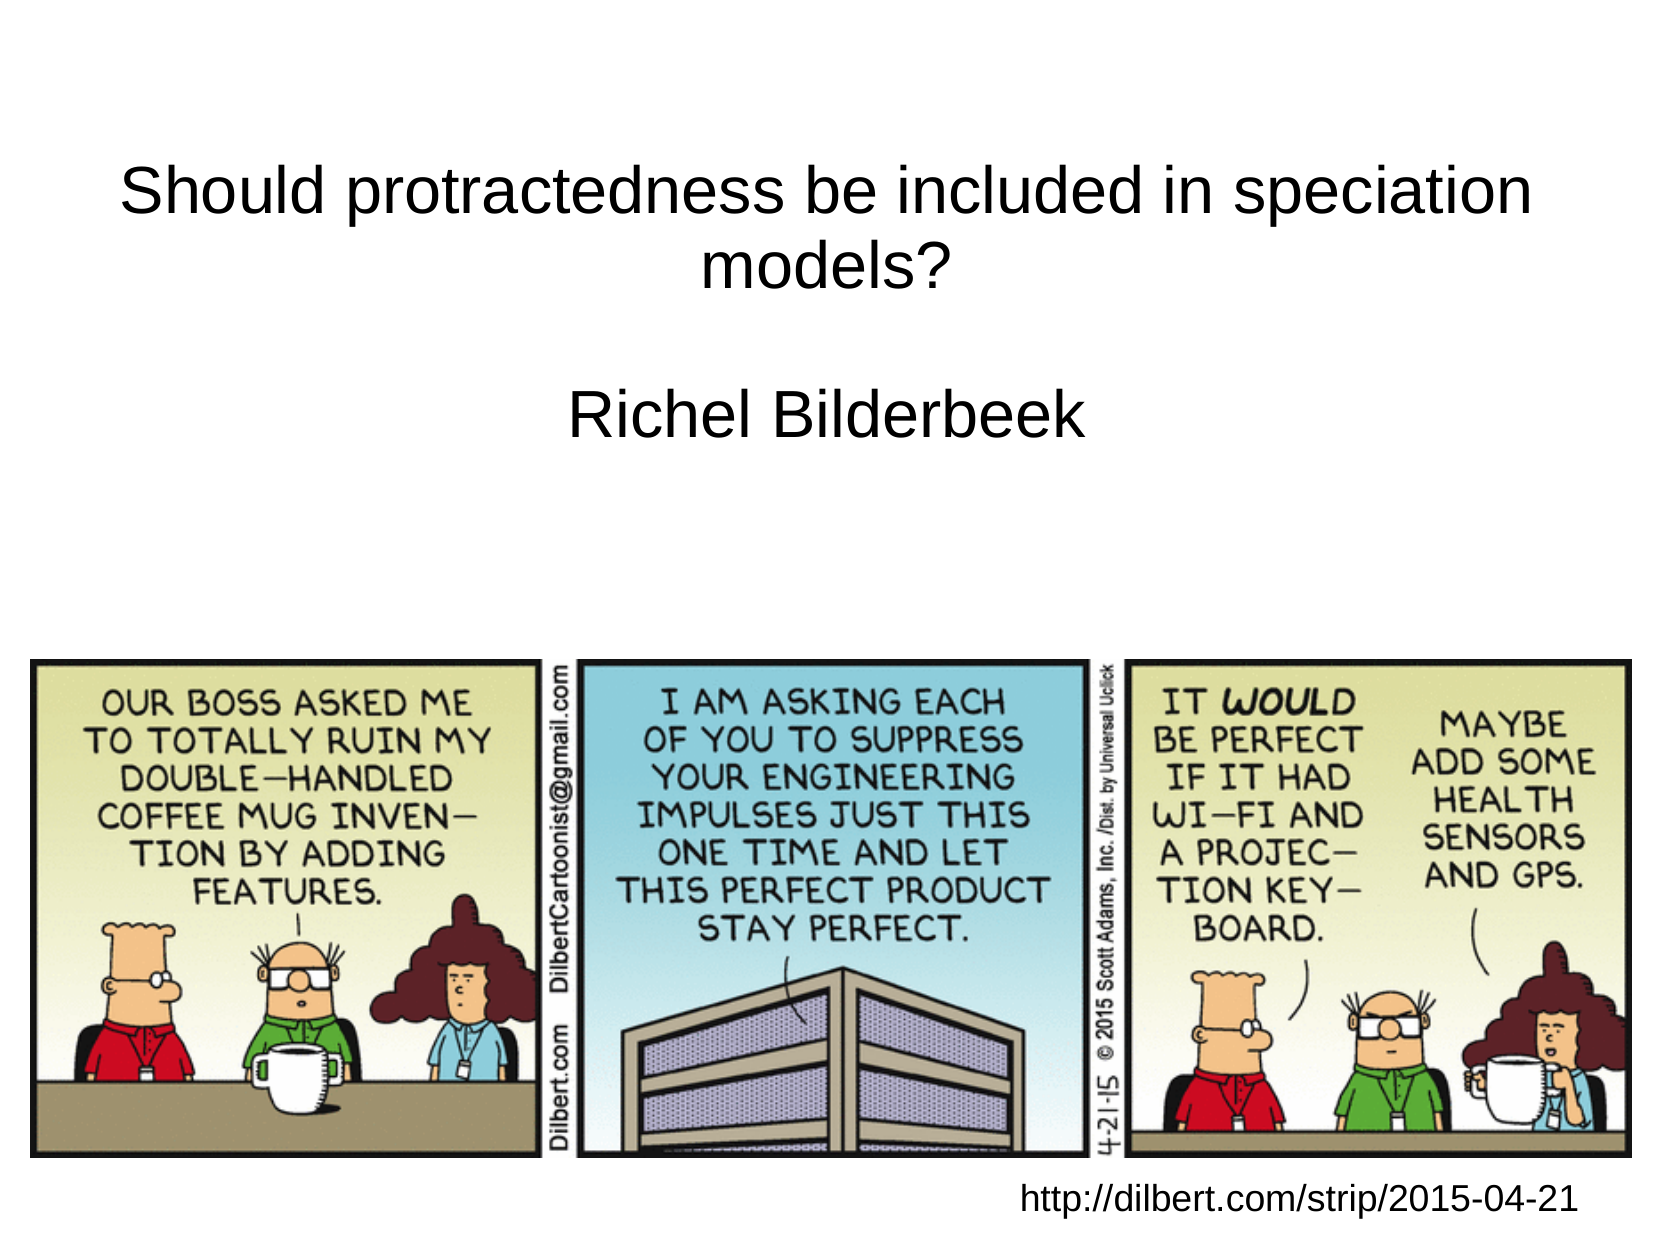

# Should protractedness be included in speciation models?
Richel Bilderbeek
http://dilbert.com/strip/2015-04-21